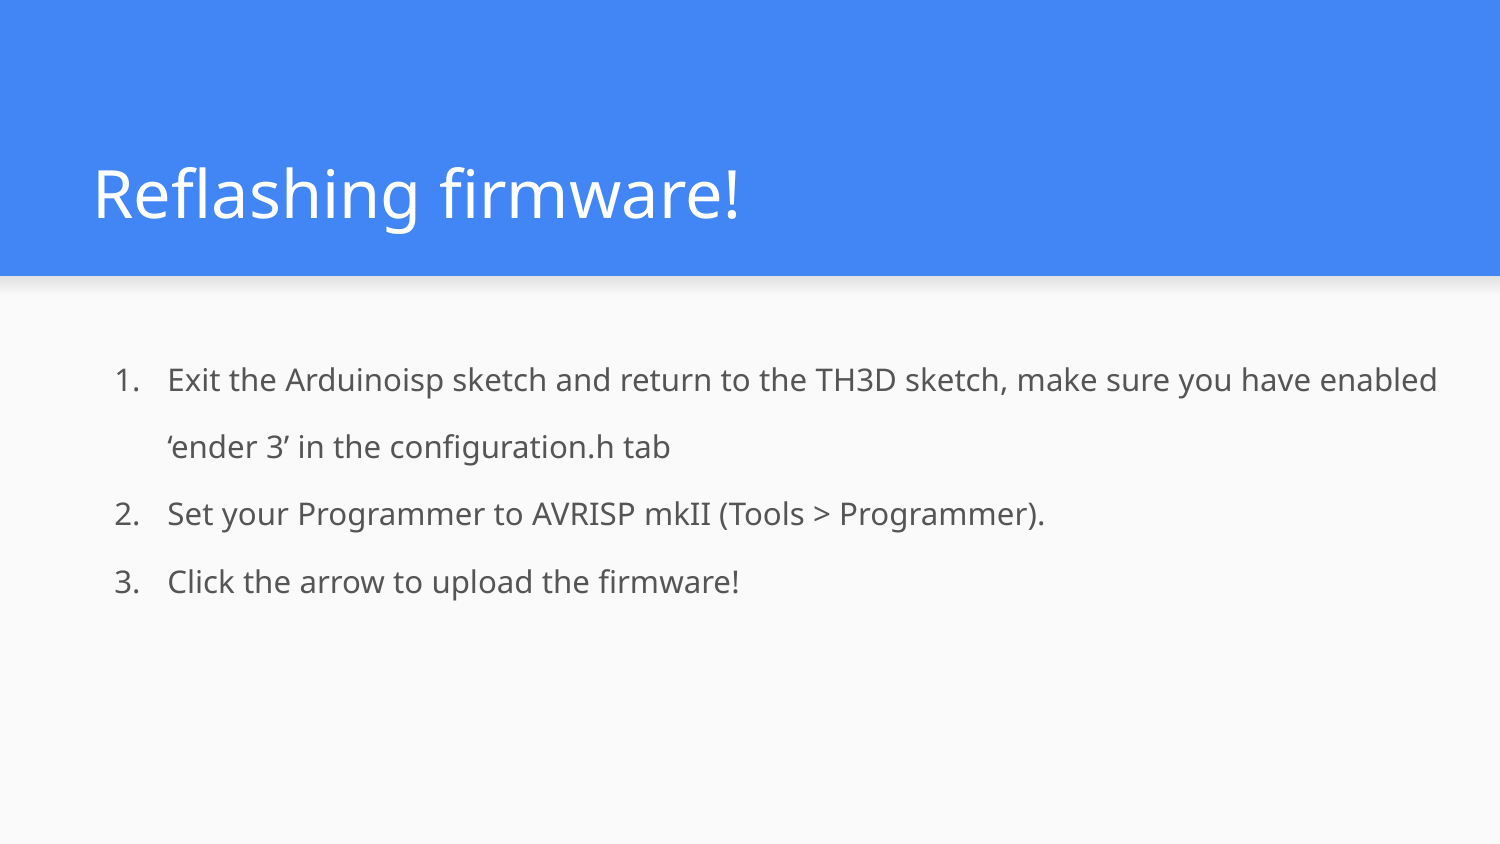

# Reflashing firmware!
Exit the Arduinoisp sketch and return to the TH3D sketch, make sure you have enabled ‘ender 3’ in the configuration.h tab
Set your Programmer to AVRISP mkII (Tools > Programmer).
Click the arrow to upload the firmware!